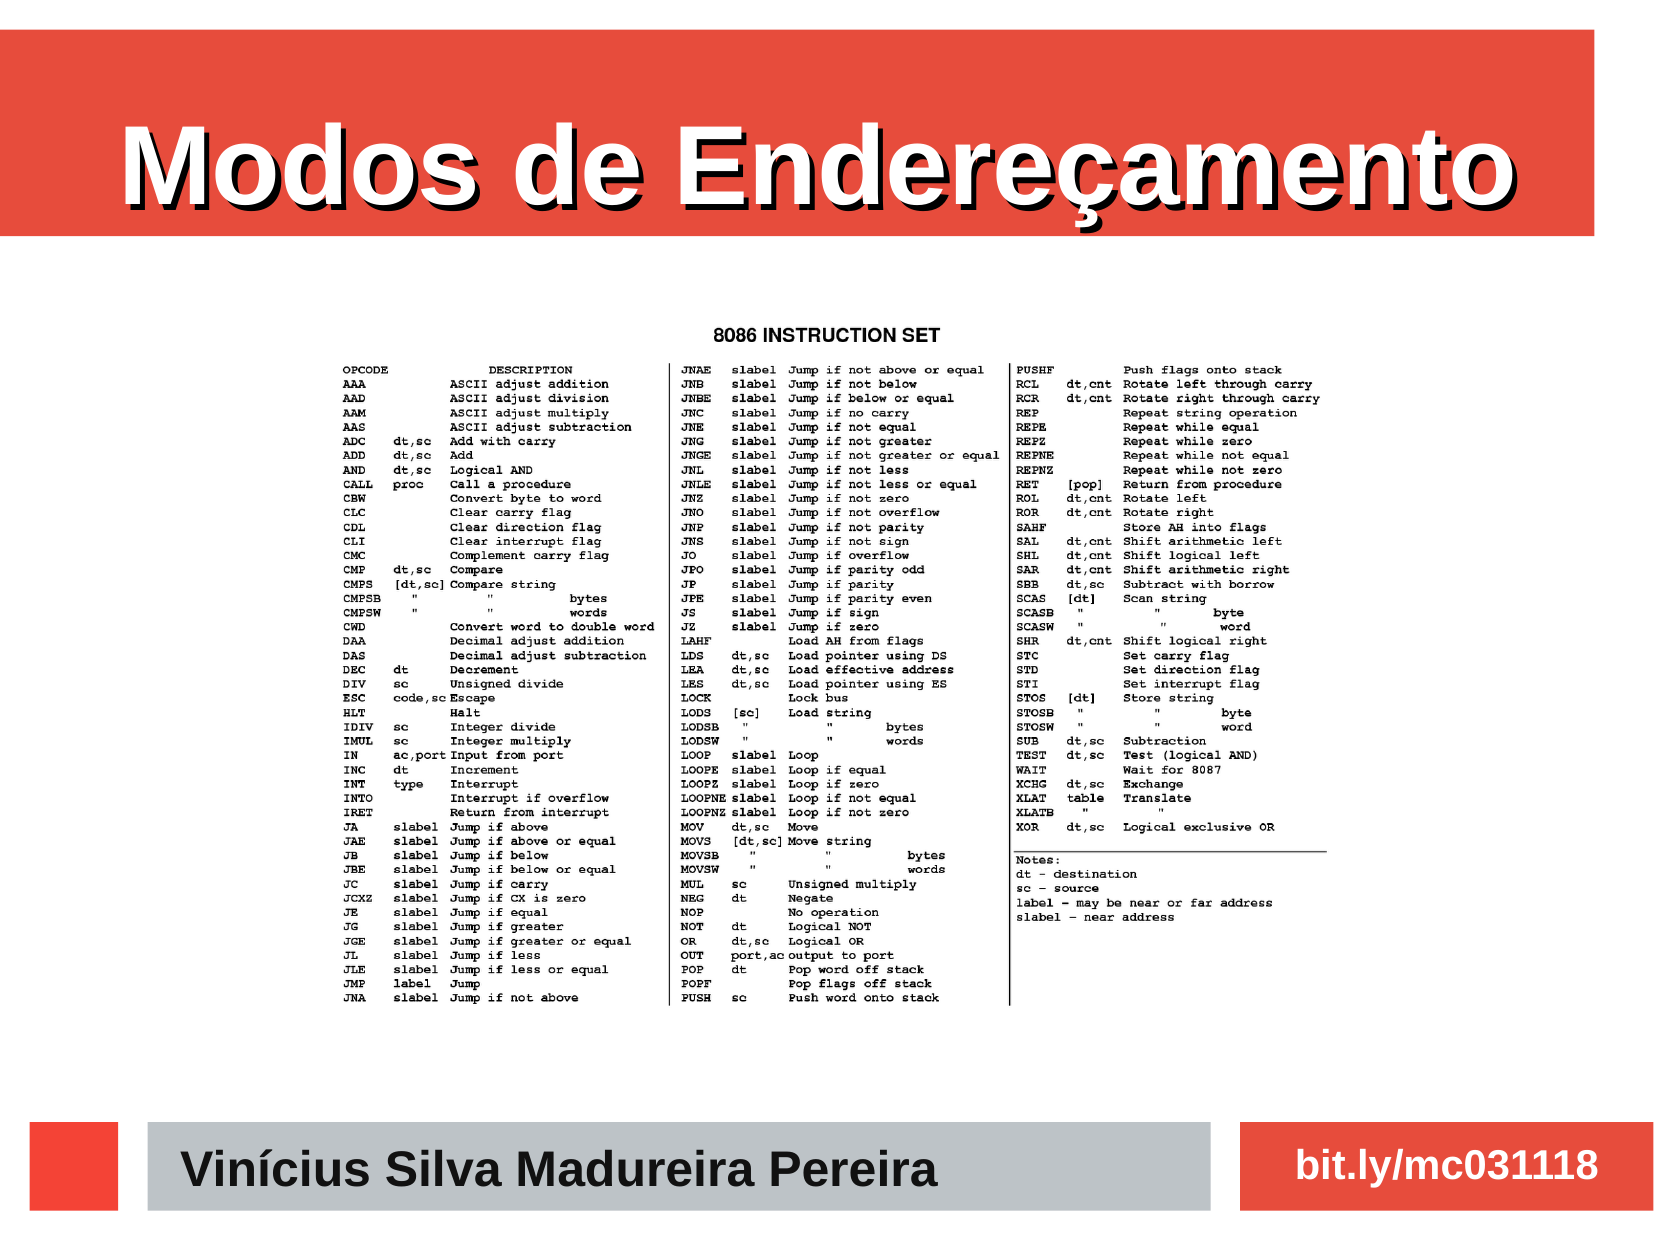

# Modos de Endereçamento
Vinícius Silva Madureira Pereira
bit.ly/mc031118